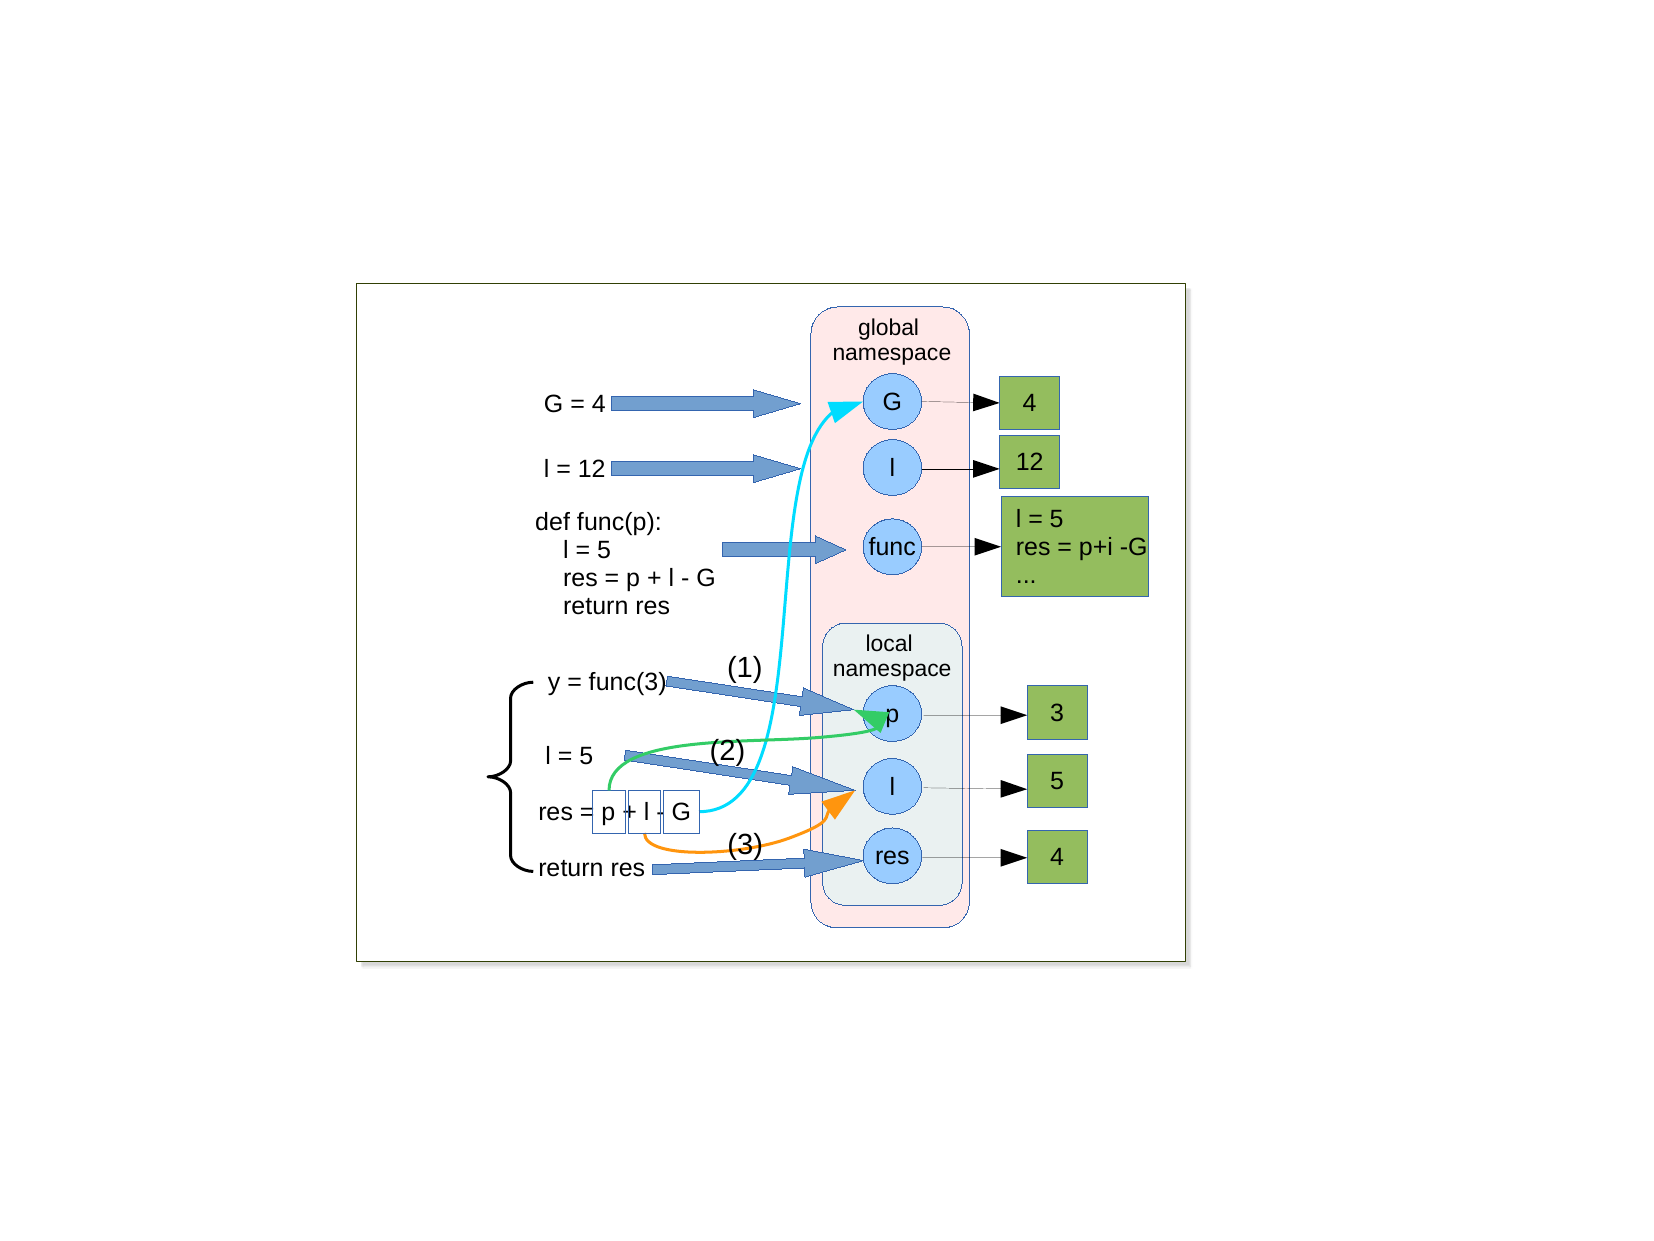

global
namespace
G
4
G = 4
12
l
l = 12
l = 5
res = p+i -G
...
def func(p):
 l = 5
 res = p + l - G
 return res
func
local
namespace
(1)
y = func(3)
p
3
(2)
 l = 5
res = p + l - G
return res
5
l
(3)
res
4